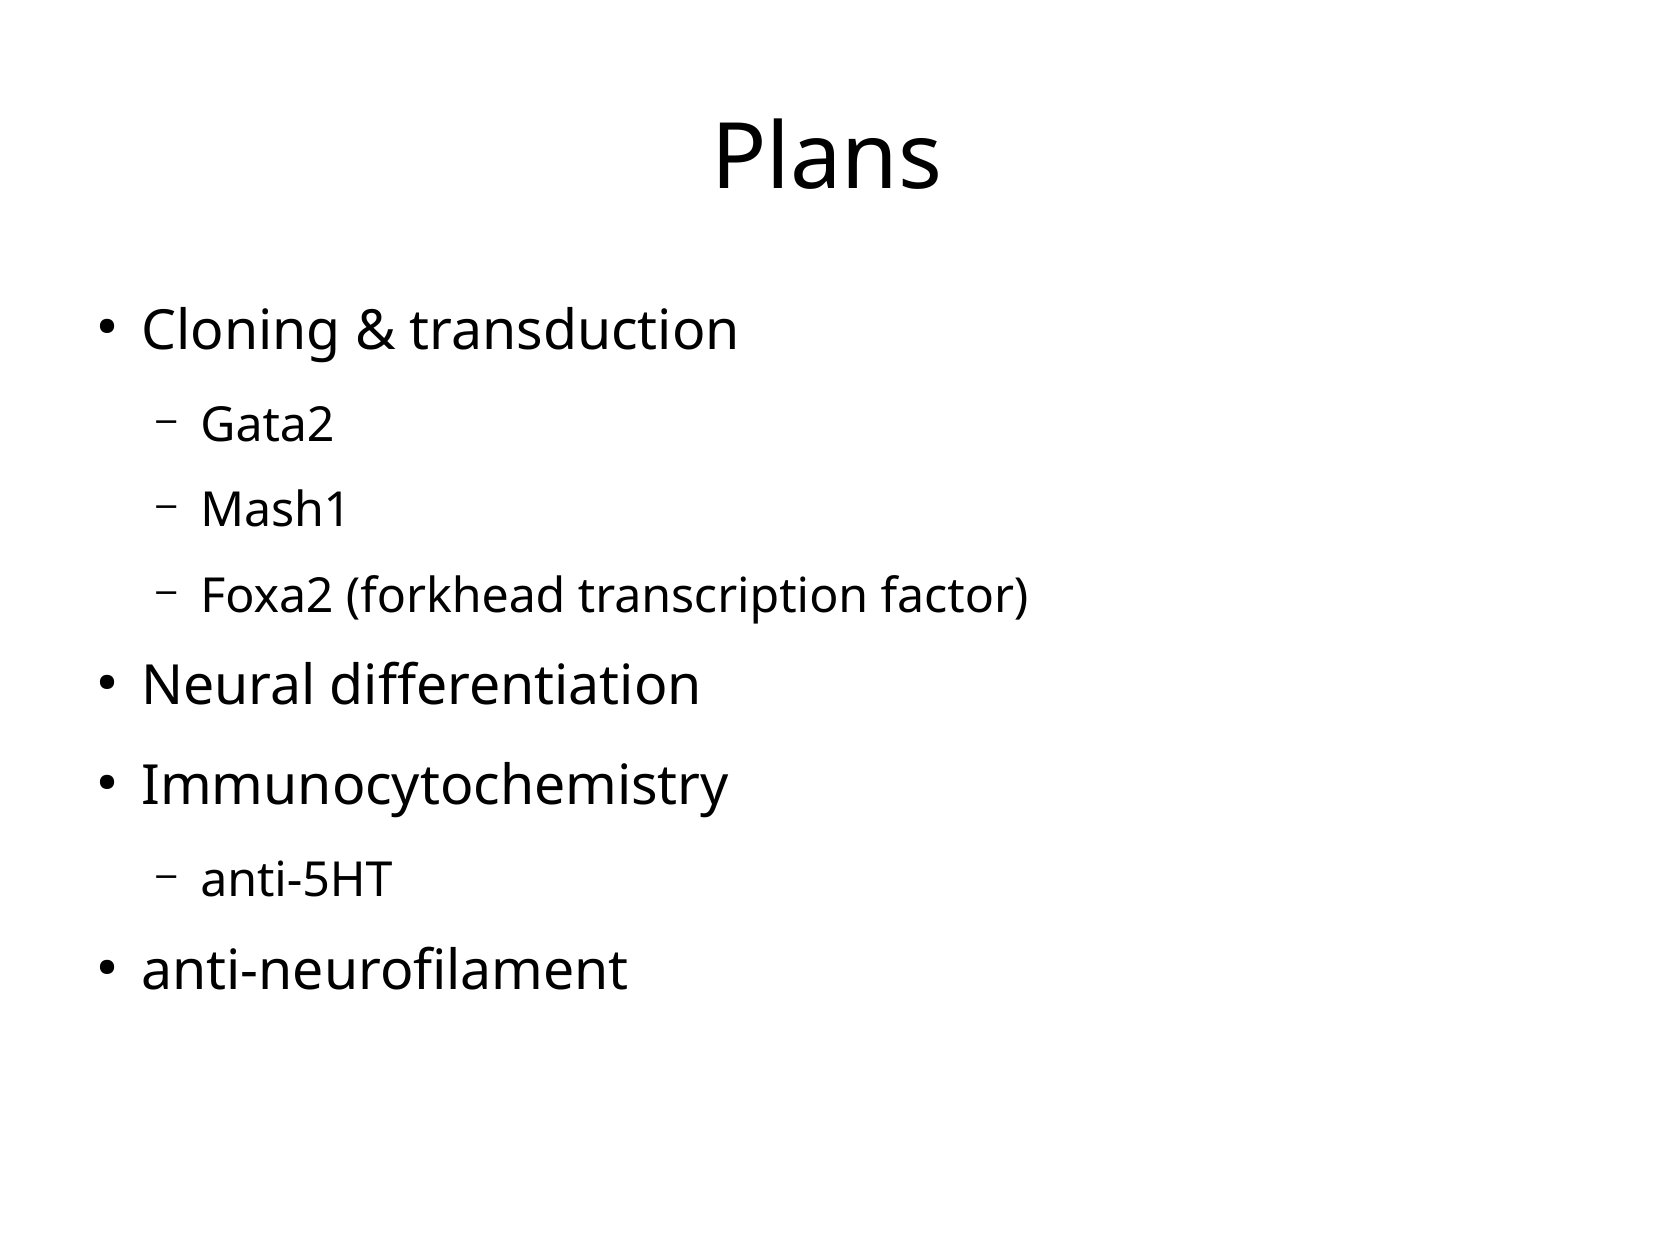

# Plans
Cloning & transduction
Gata2
Mash1
Foxa2 (forkhead transcription factor)
Neural differentiation
Immunocytochemistry
anti-5HT
anti-neurofilament